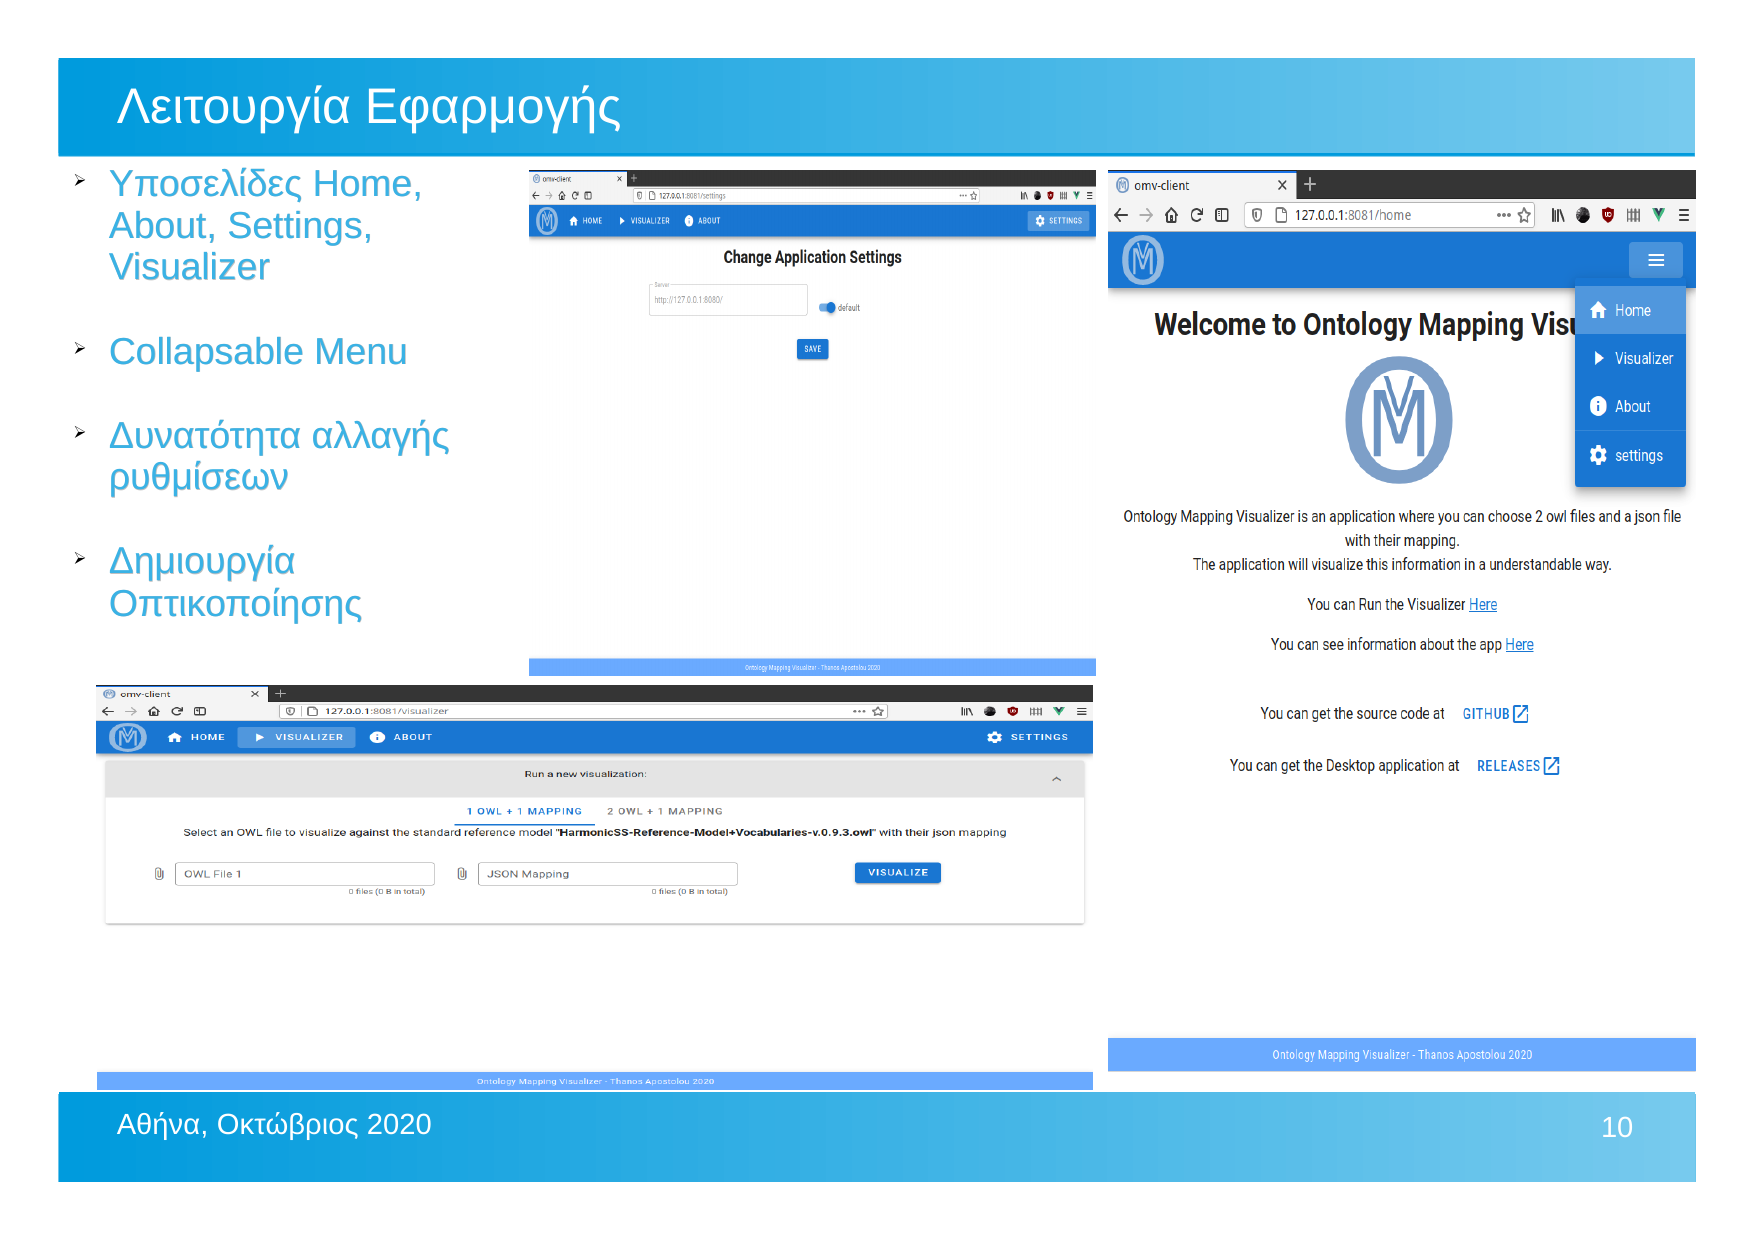

# Λειτουργία Εφαρμογής
Υποσελίδες Home, About, Settings, Visualizer
Collapsable Menu
Δυνατότητα αλλαγής ρυθμίσεων
Δημιουργία Οπτικοποίησης
10